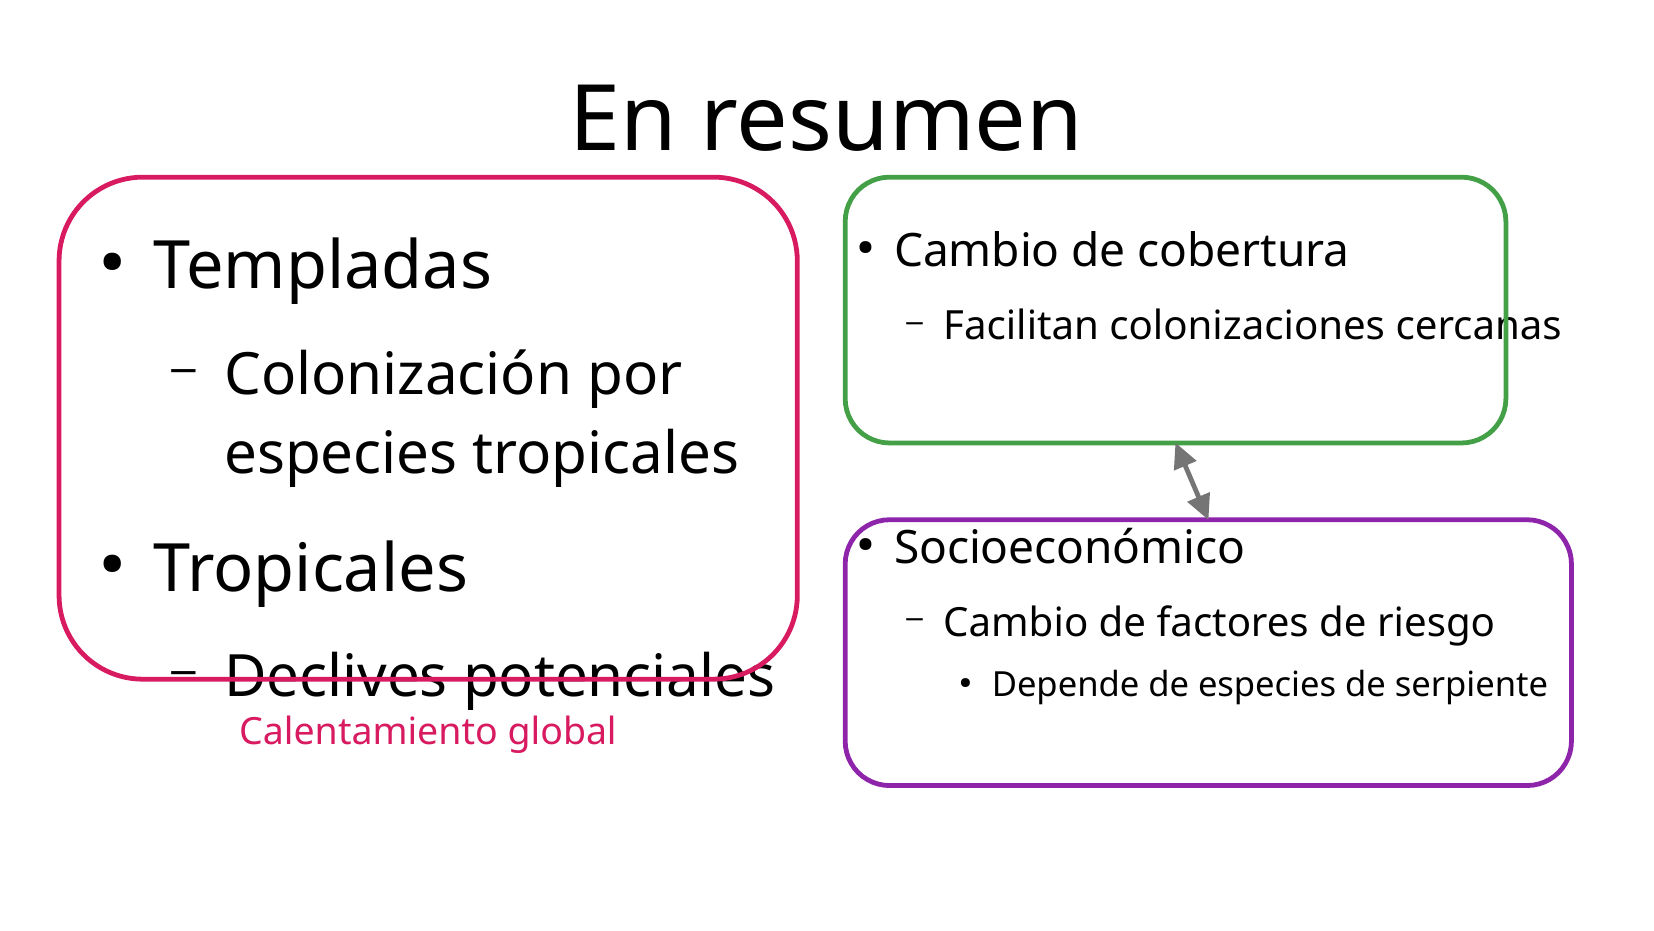

# En resumen
Templadas
Colonización por especies tropicales
Tropicales
Declives potenciales
Cambio de cobertura
Facilitan colonizaciones cercanas
Socioeconómico
Cambio de factores de riesgo
Depende de especies de serpiente
Calentamiento global